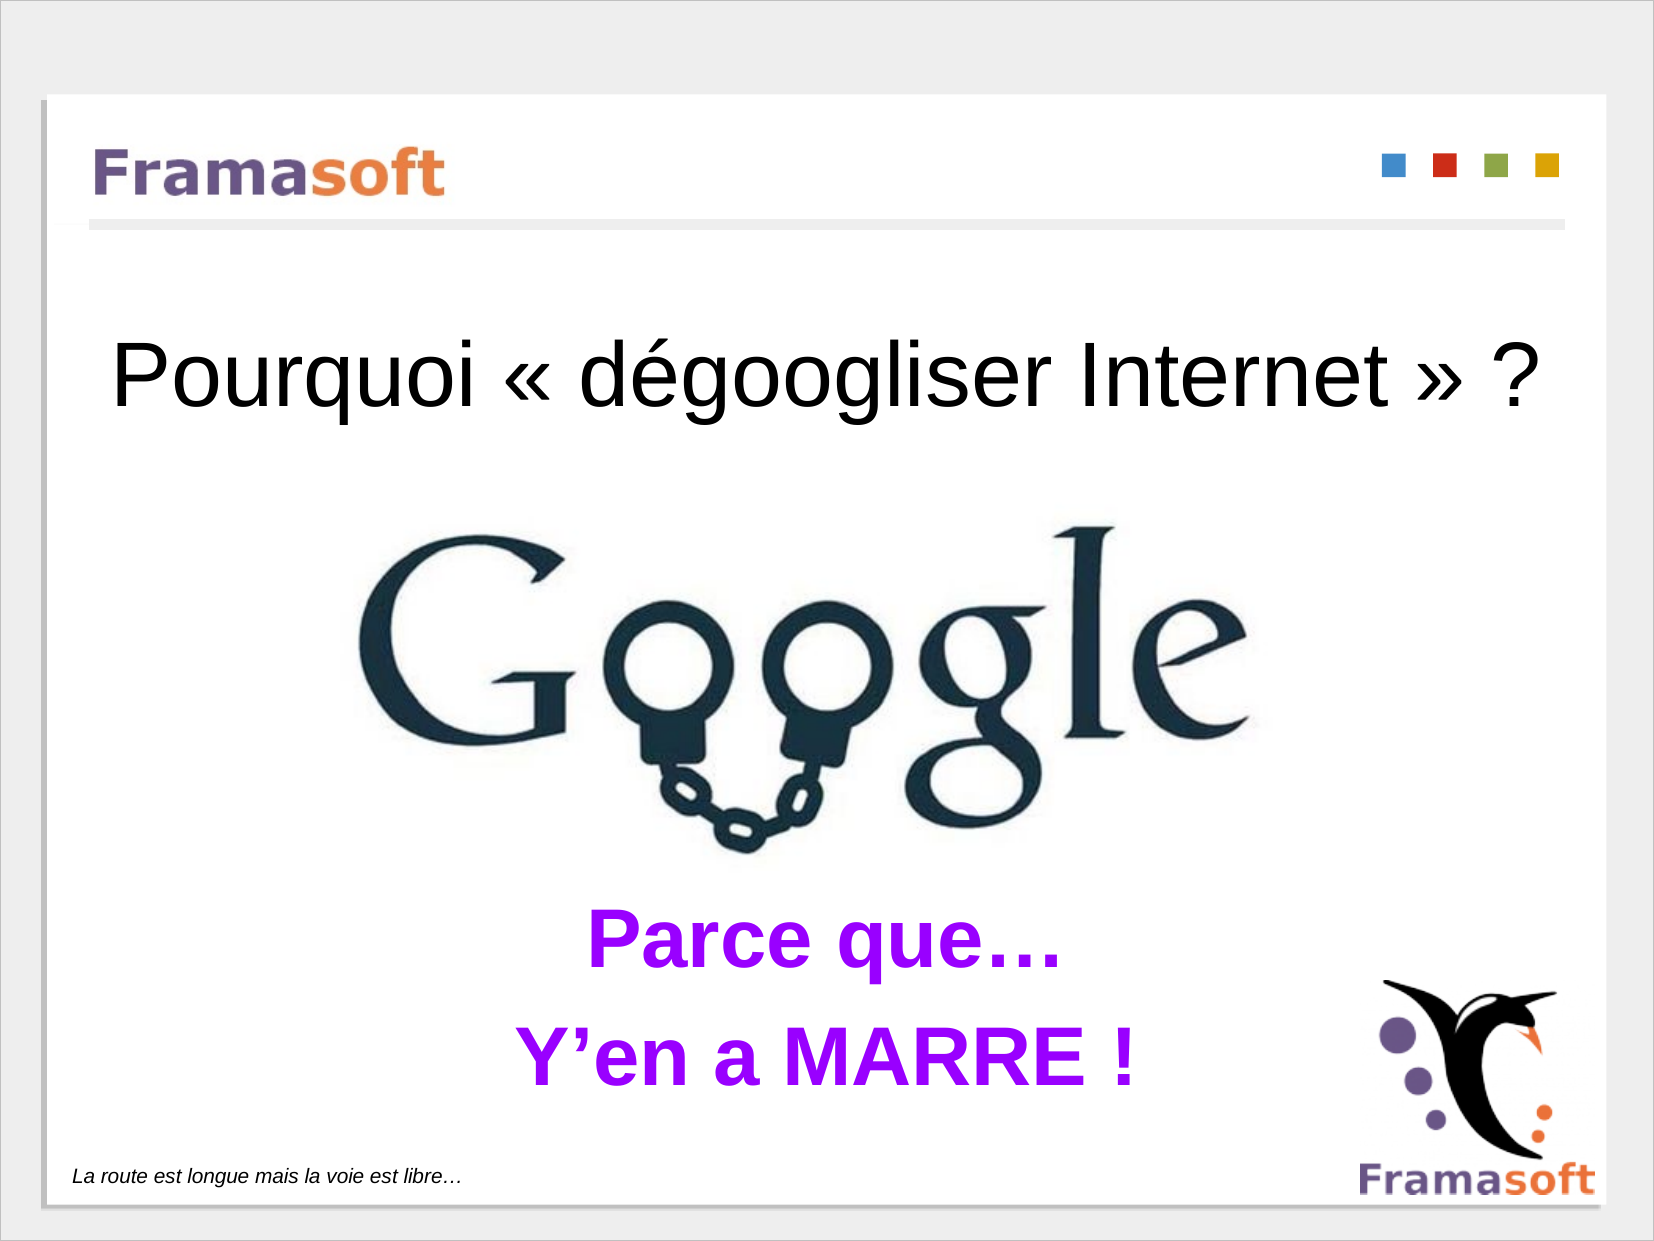

La route est longue mais la voie est libre…
# Pourquoi « dégoogliser Internet » ?
Parce que…
Y’en a MARRE !